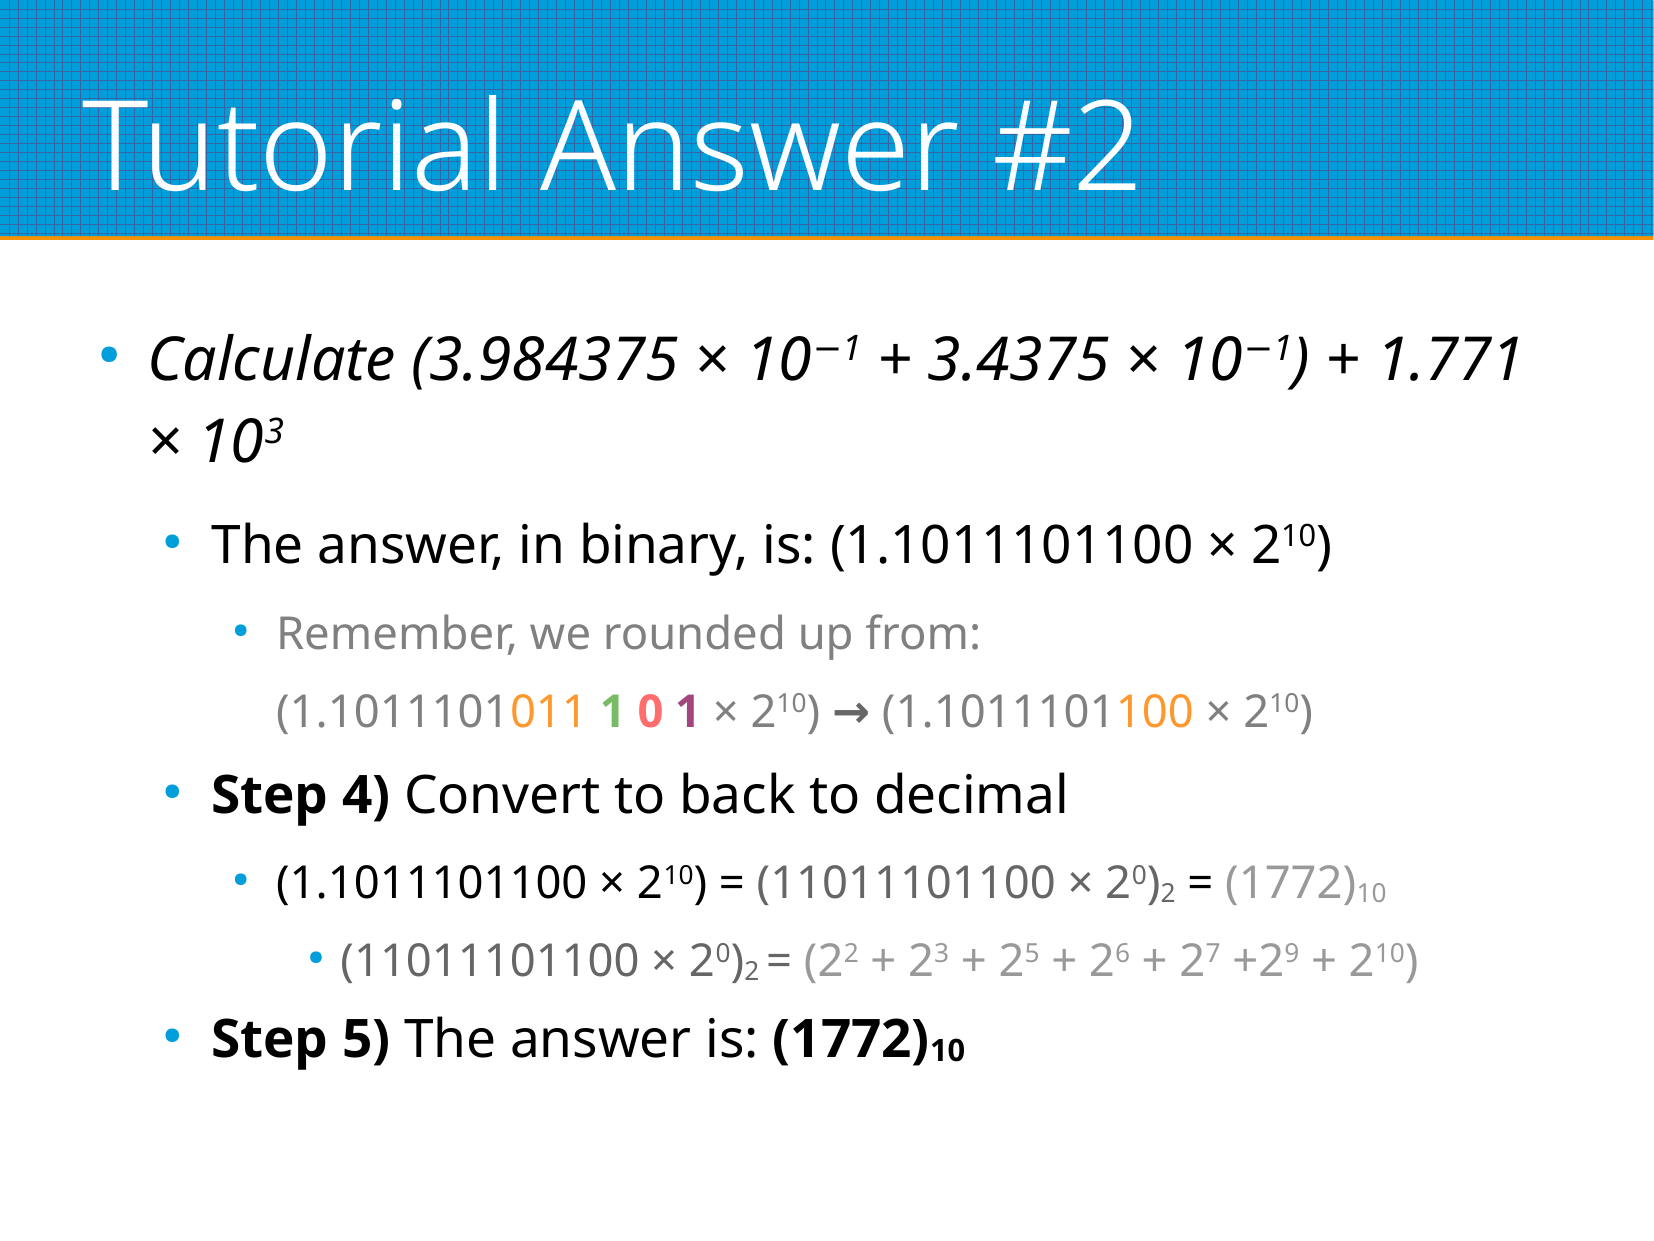

# Tutorial Answer #2
Calculate (3.984375 × 10−1 + 3.4375 × 10−1) + 1.771 × 103
The answer, in binary, is: (1.1011101100 × 210)
Remember, we rounded up from:
(1.1011101011 1 0 1 × 210) → (1.1011101100 × 210)
Step 4) Convert to back to decimal
(1.1011101100 × 210) = (11011101100 × 20)2 = (1772)10
(11011101100 × 20)2 = (22 + 23 + 25 + 26 + 27 +29 + 210)
Step 5) The answer is: (1772)10